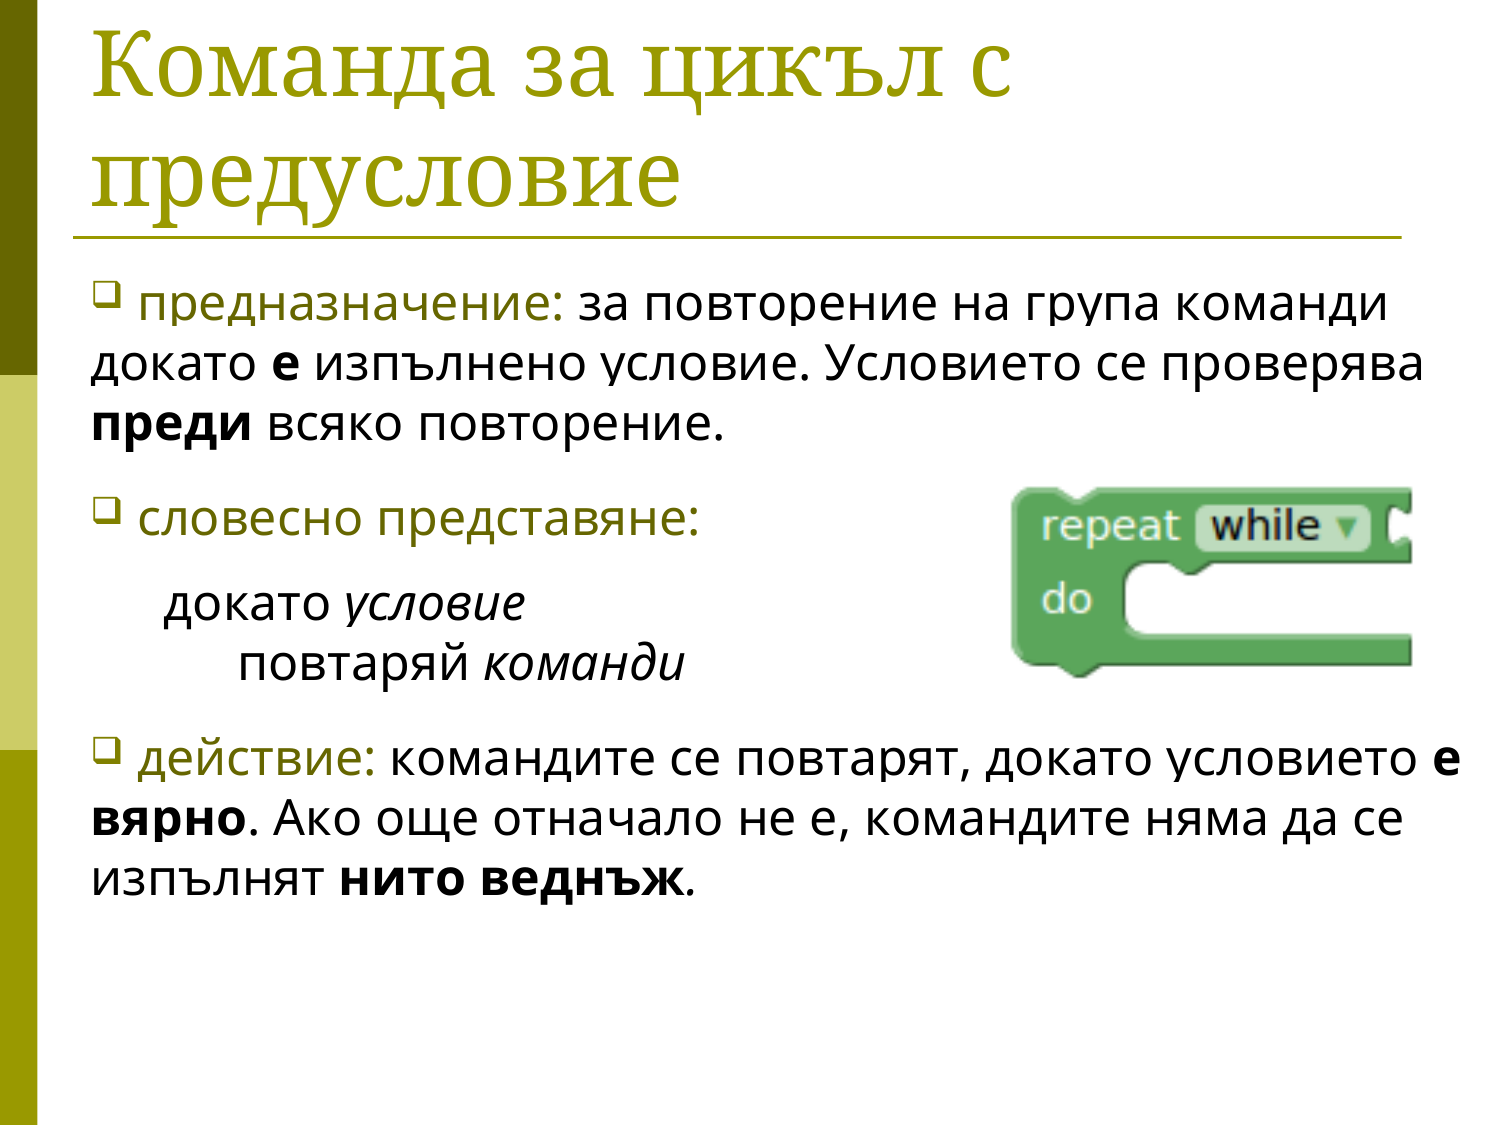

Команда за цикъл с предусловие
# предназначение: за повторение на група команди докато е изпълнено условие. Условието се проверява преди всяко повторение.
 словесно представяне:
	докато условие
		повтаряй команди
 действие: командите се повтарят, докато условието е вярно. Ако още отначало не е, командите няма да се изпълнят нито веднъж.